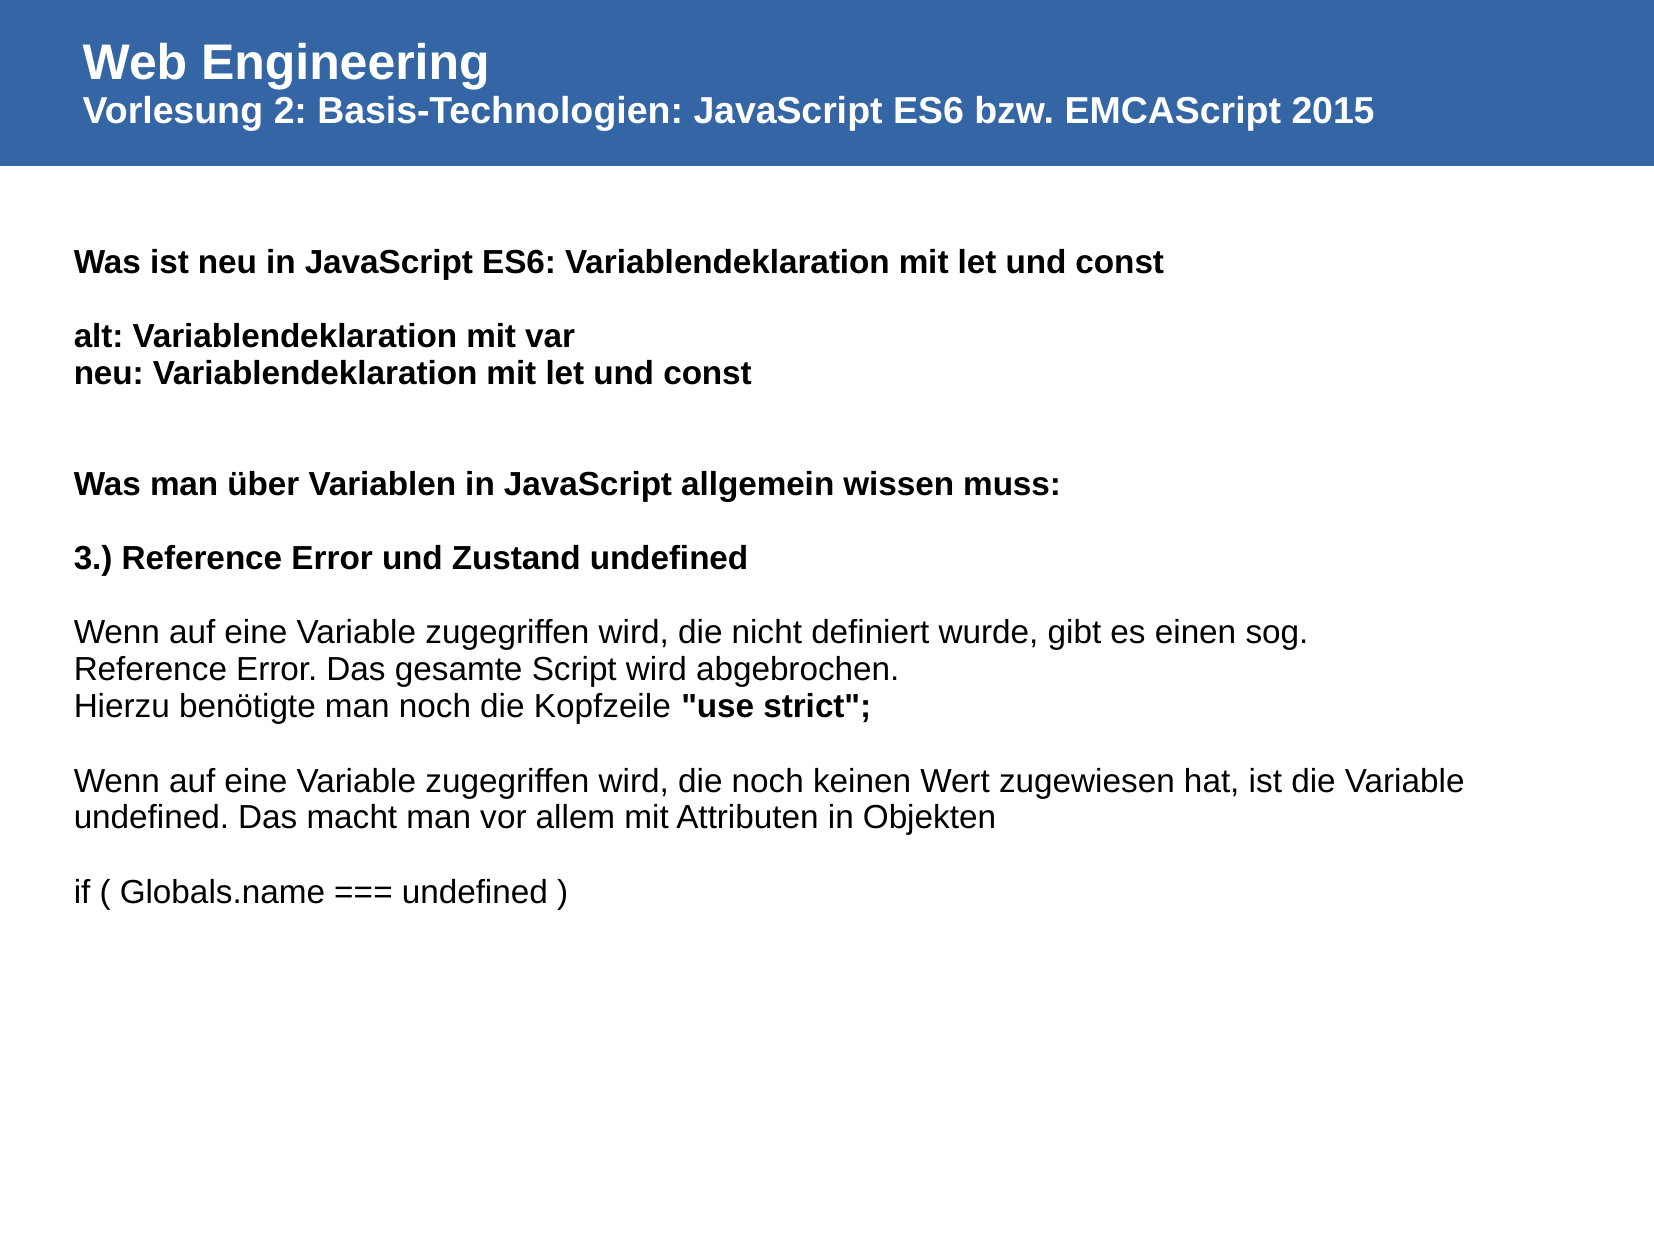

# Web Engineering Vorlesung 2: Basis-Technologien: JavaScript ES6 bzw. EMCAScript 2015
Was ist neu in JavaScript ES6: Variablendeklaration mit let und const
alt: Variablendeklaration mit var
neu: Variablendeklaration mit let und const
Was man über Variablen in JavaScript allgemein wissen muss:
3.) Reference Error und Zustand undefined
Wenn auf eine Variable zugegriffen wird, die nicht definiert wurde, gibt es einen sog.
Reference Error. Das gesamte Script wird abgebrochen.
Hierzu benötigte man noch die Kopfzeile "use strict";
Wenn auf eine Variable zugegriffen wird, die noch keinen Wert zugewiesen hat, ist die Variable
undefined. Das macht man vor allem mit Attributen in Objekten
if ( Globals.name === undefined )